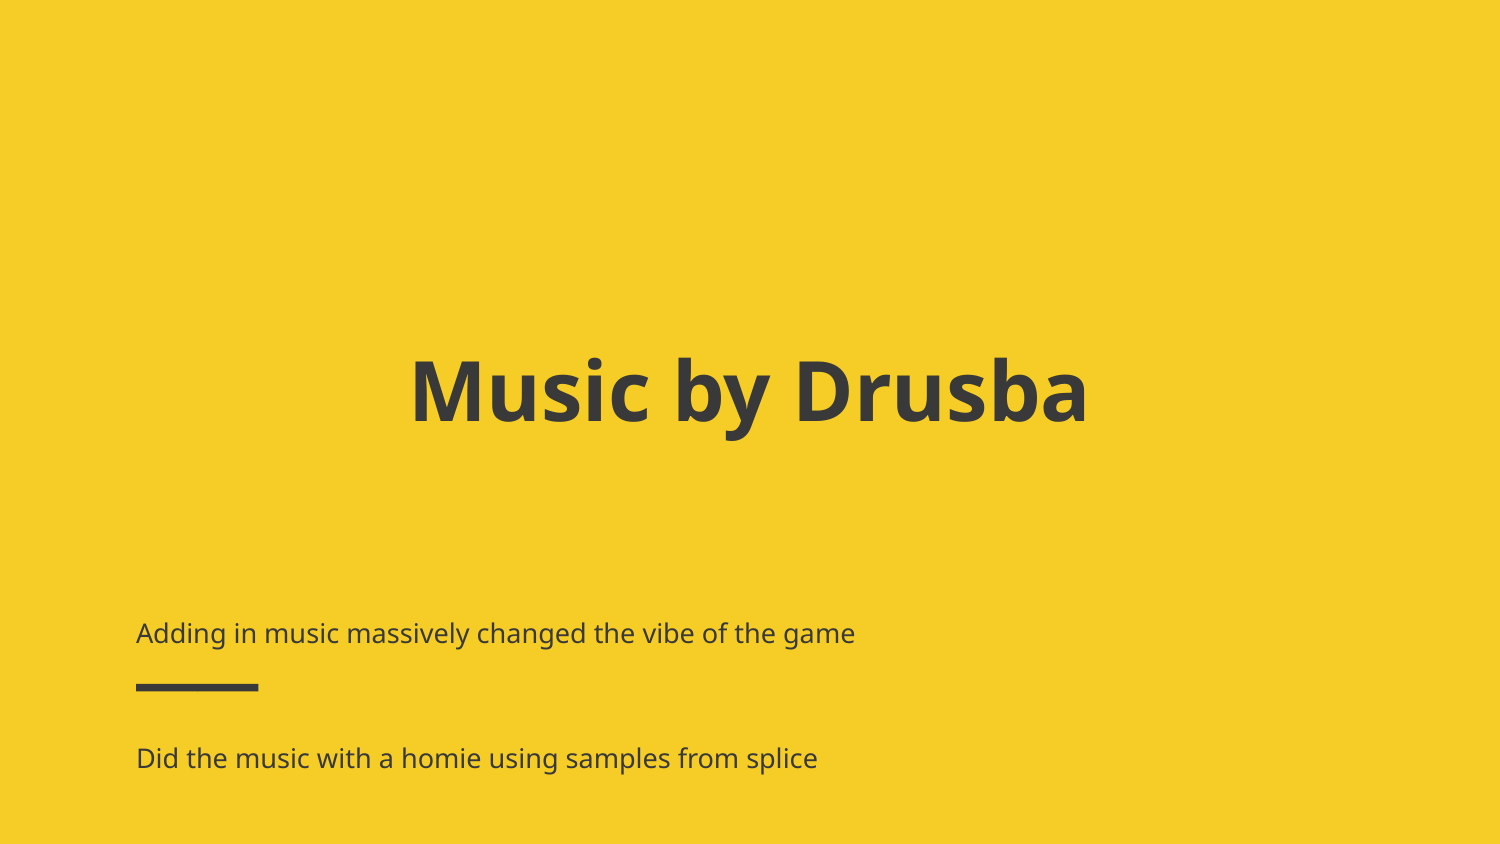

Music by Drusba
# Adding in music massively changed the vibe of the game
Did the music with a homie using samples from splice